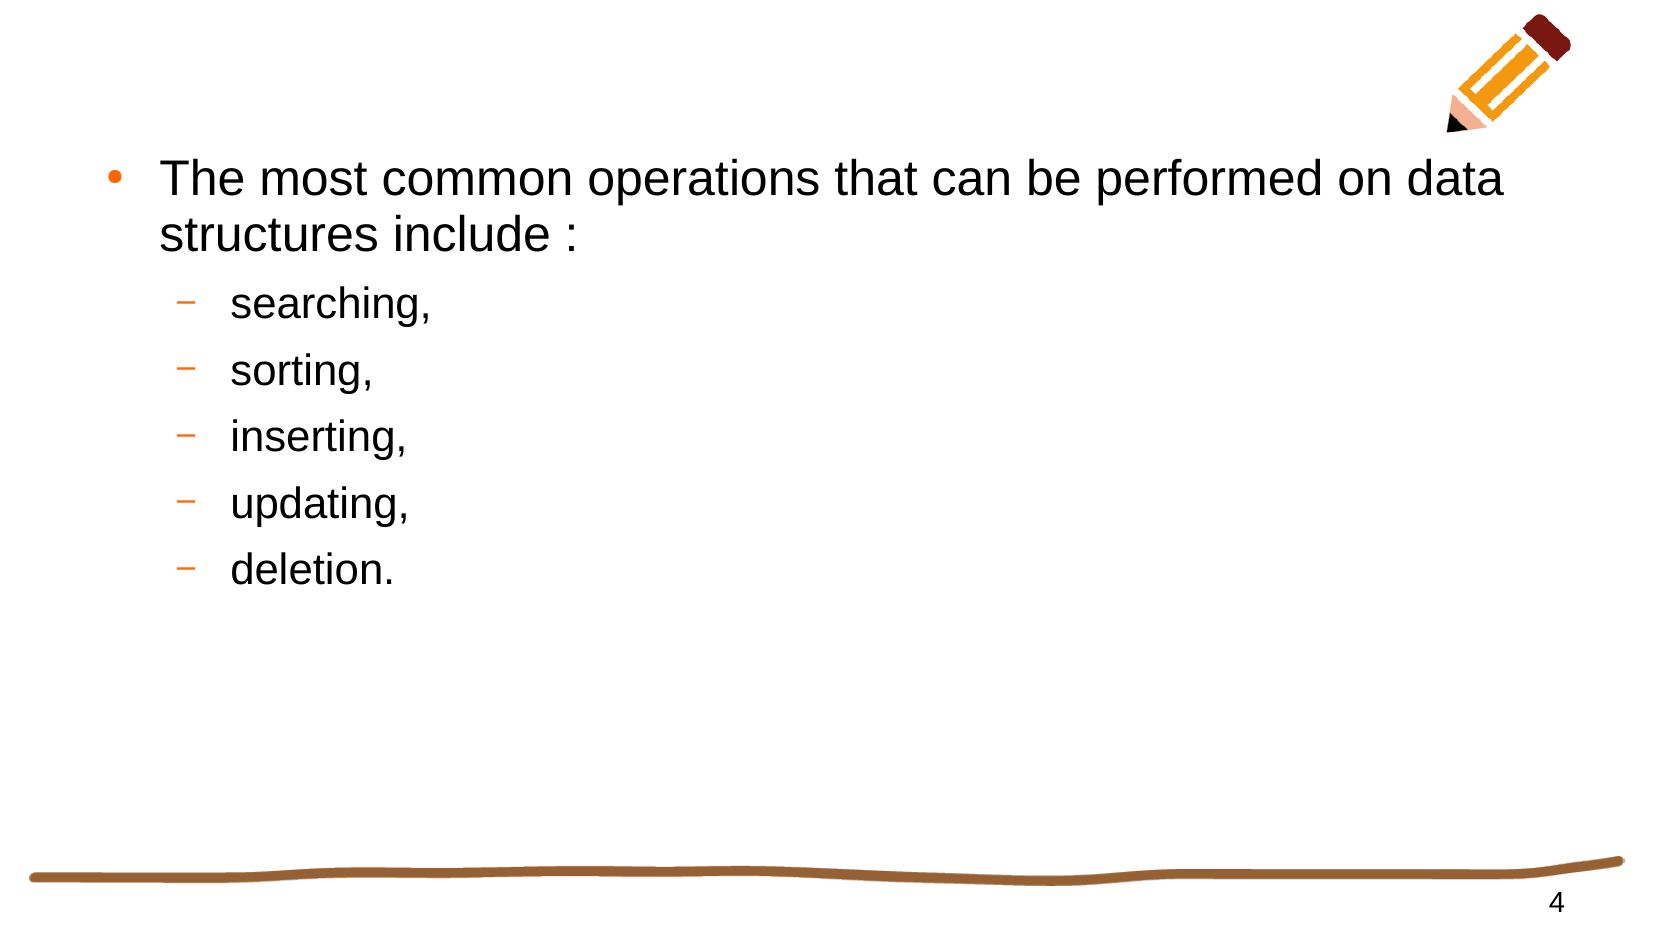

# The most common operations that can be performed on data structures include :
searching,
sorting,
inserting,
updating,
deletion.
4